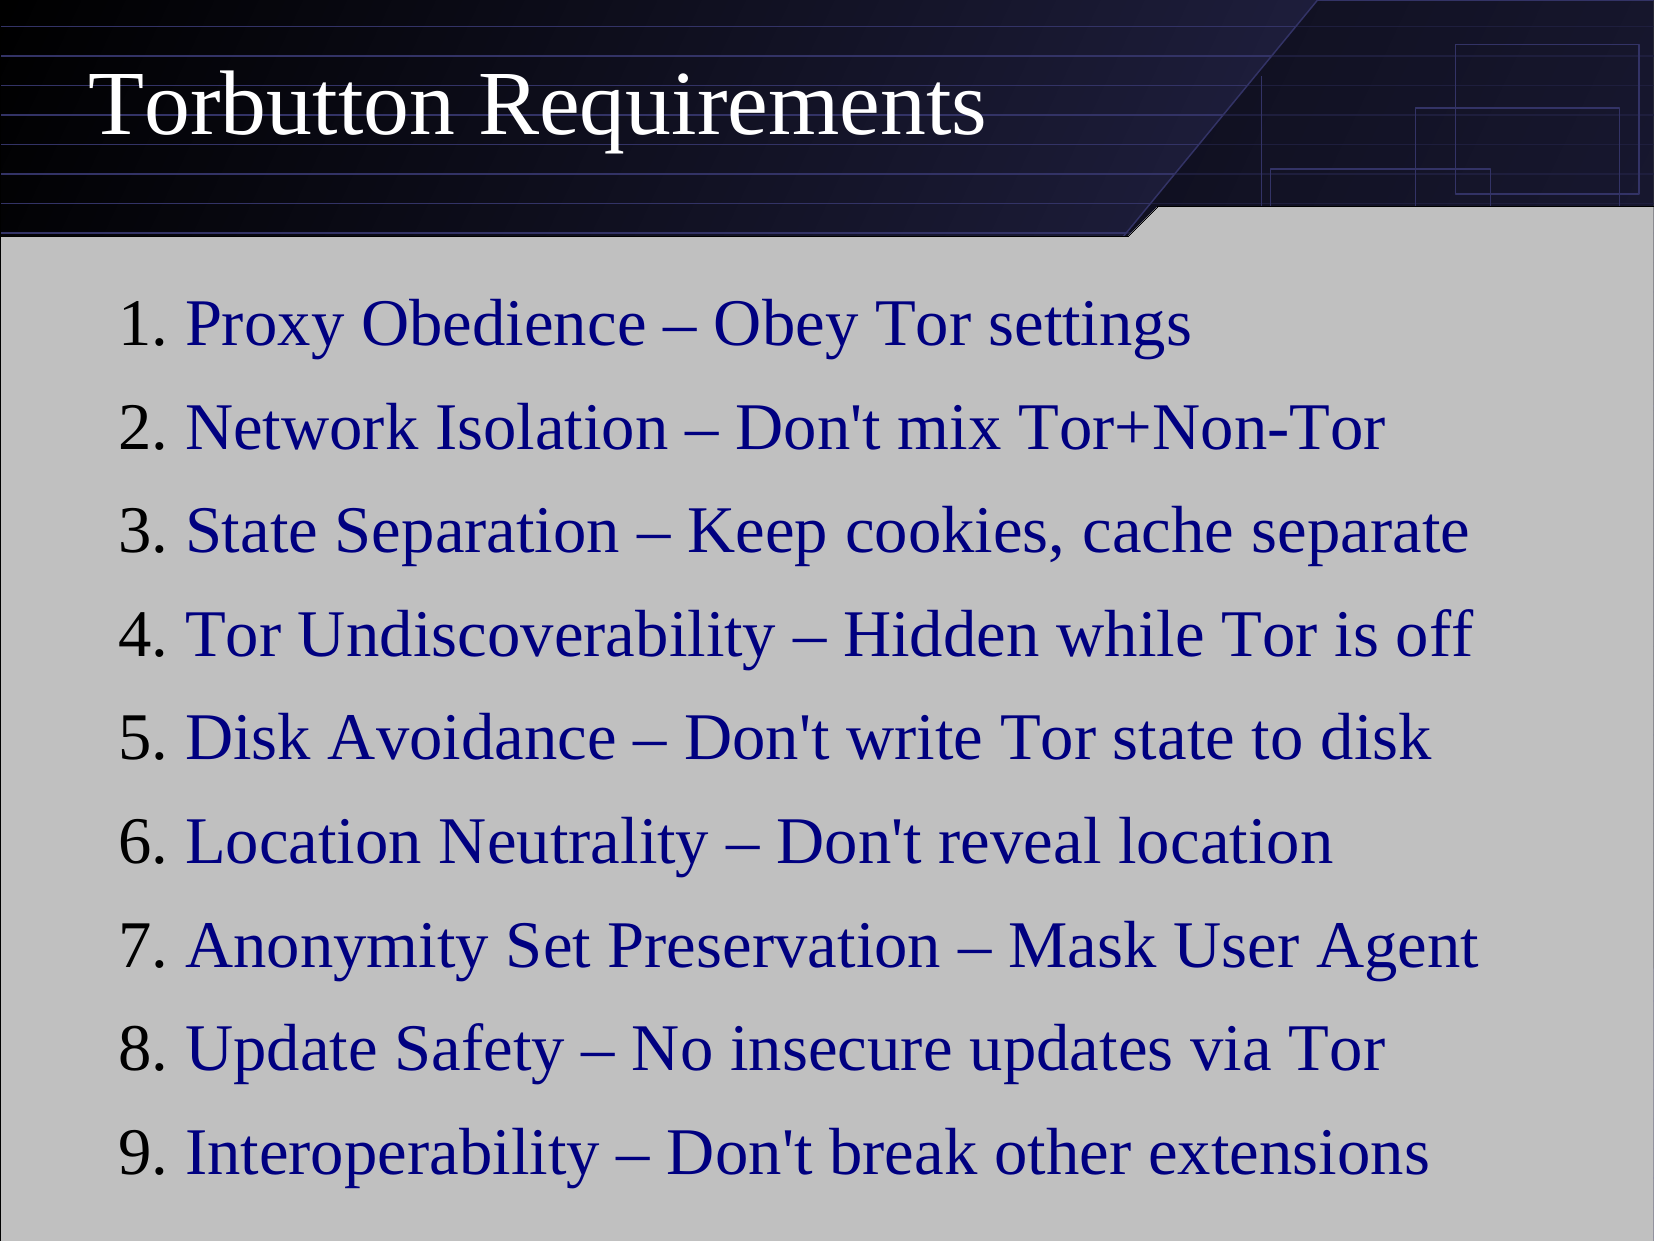

# Torbutton Requirements
Proxy Obedience – Obey Tor settings
Network Isolation – Don't mix Tor+Non-Tor
State Separation – Keep cookies, cache separate
Tor Undiscoverability – Hidden while Tor is off
Disk Avoidance – Don't write Tor state to disk
Location Neutrality – Don't reveal location
Anonymity Set Preservation – Mask User Agent
Update Safety – No insecure updates via Tor
Interoperability – Don't break other extensions